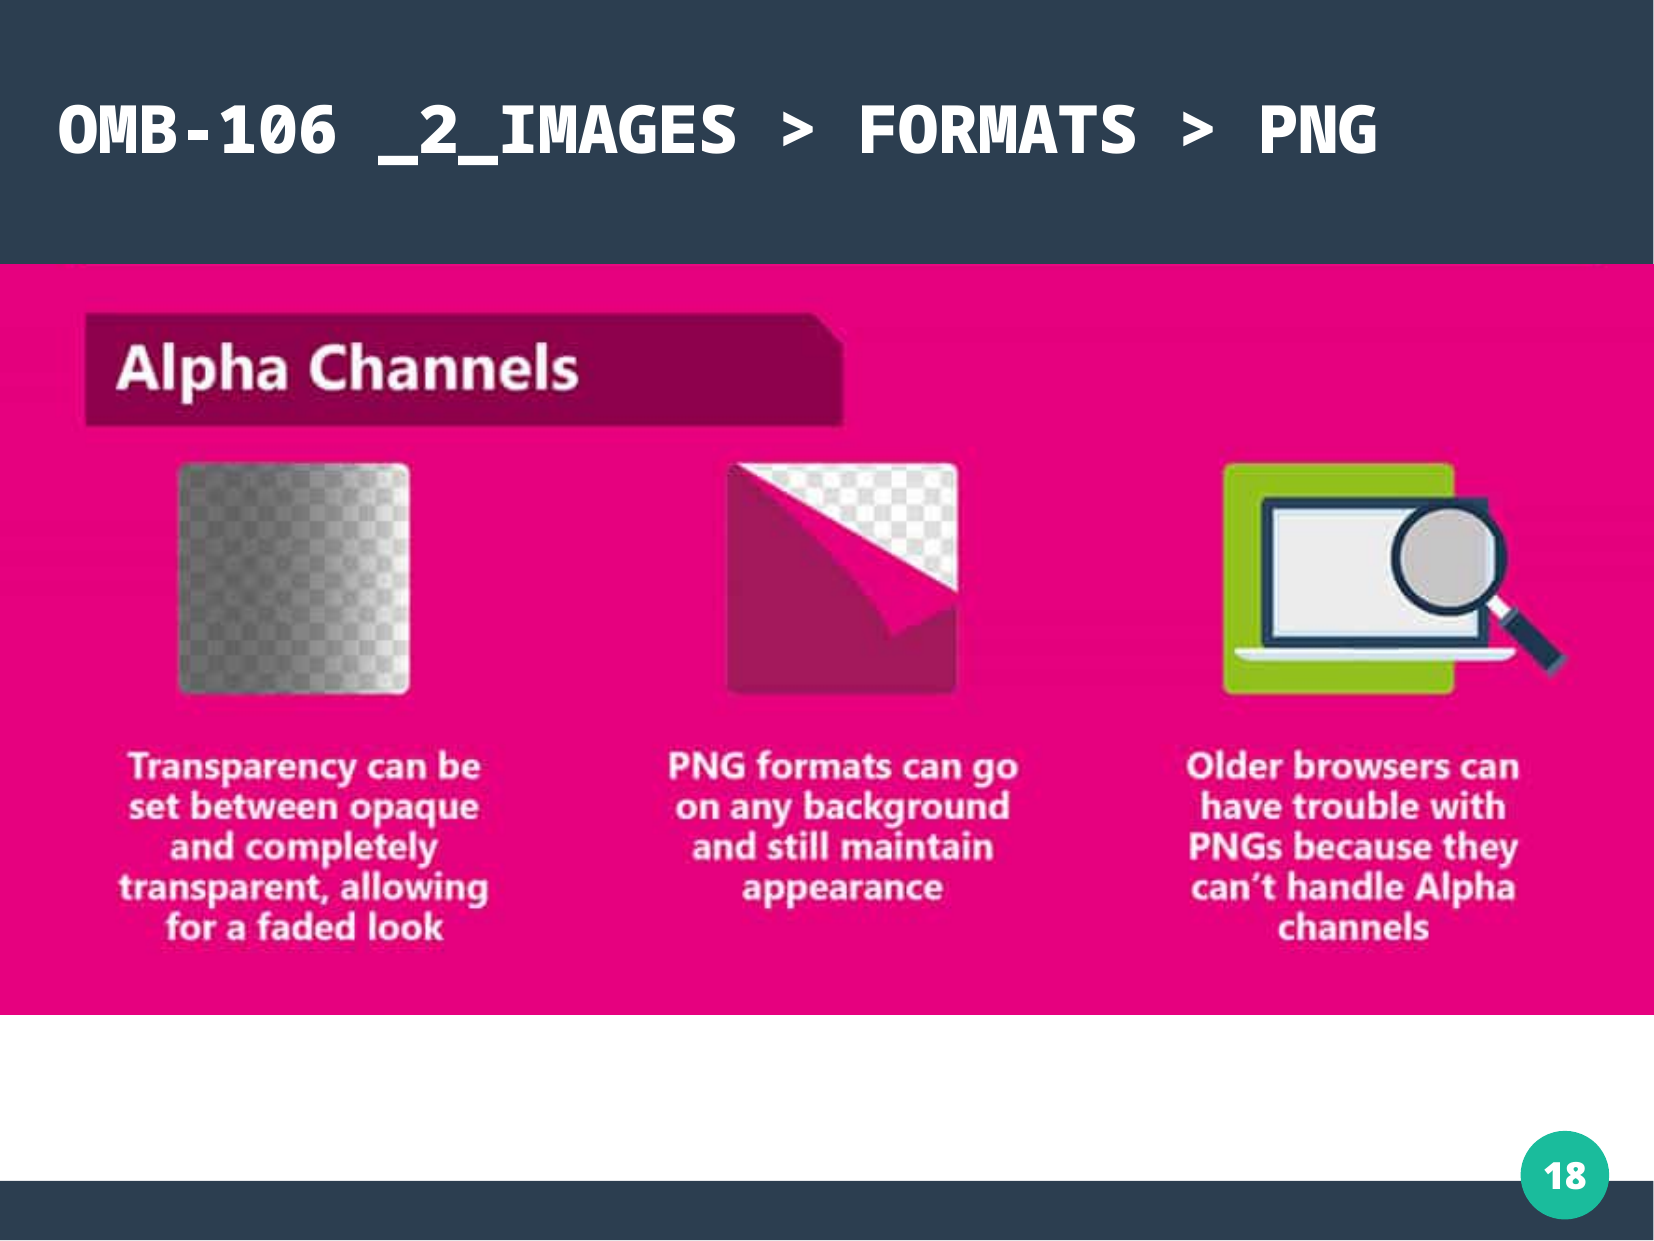

# OMB-106 _2_IMAGES > FORMATS > PNG
18